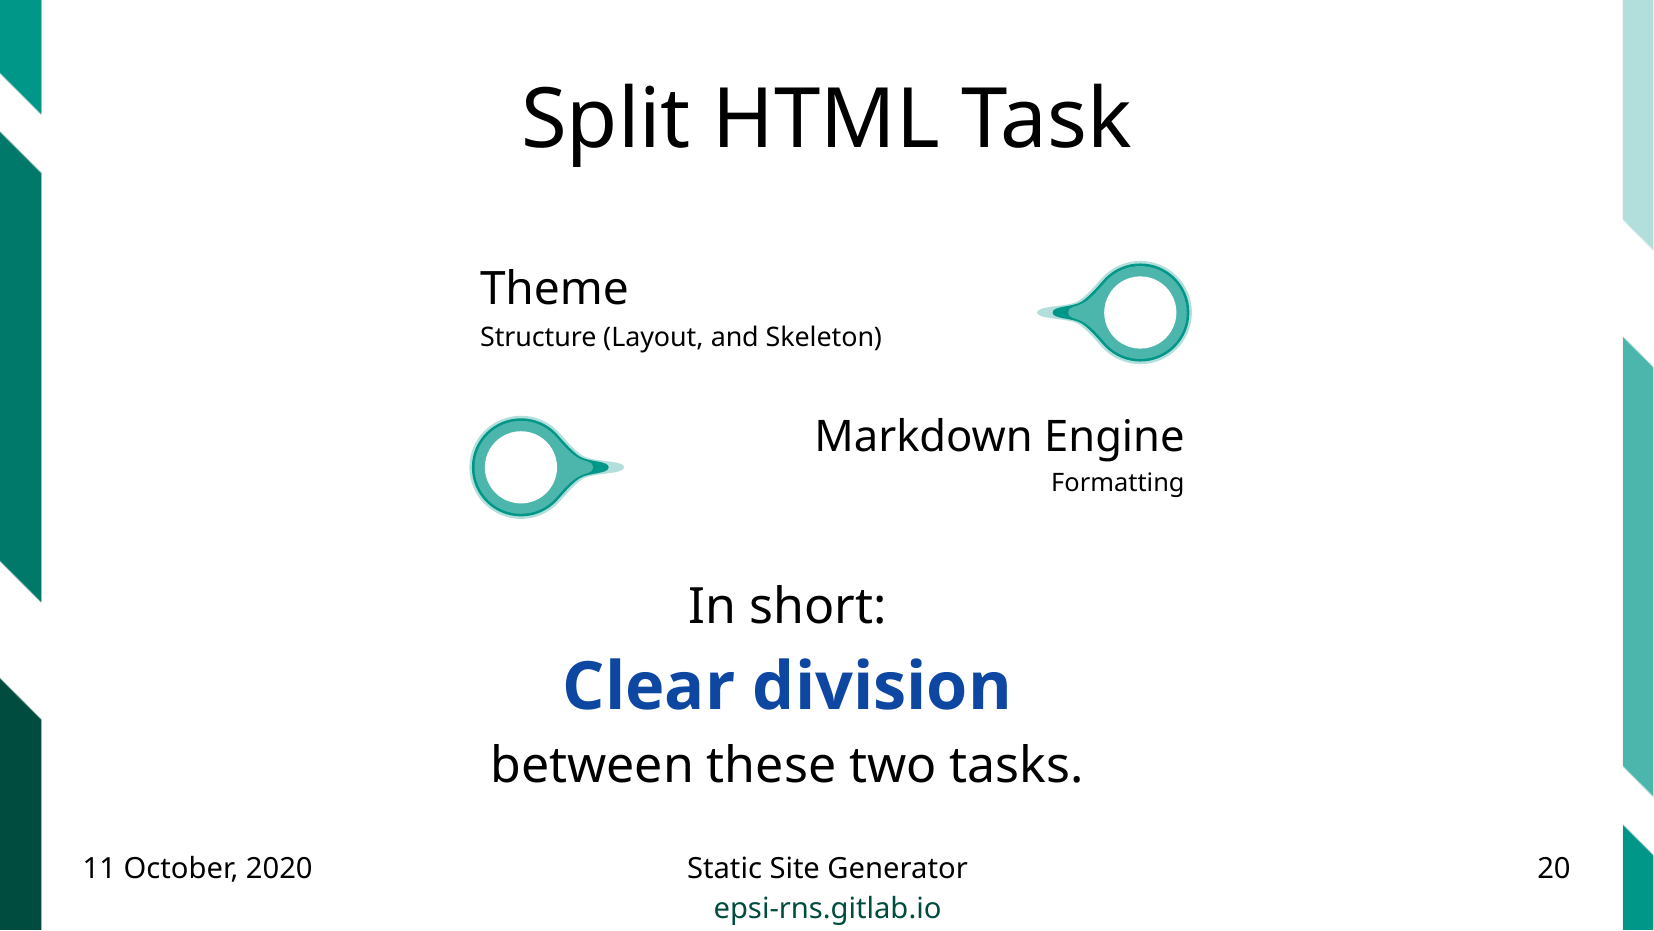

# Split HTML Task
Theme
Structure (Layout, and Skeleton)
Markdown Engine
Formatting
In short:
Clear division
between these two tasks.
11 October, 2020
Static Site Generator
20